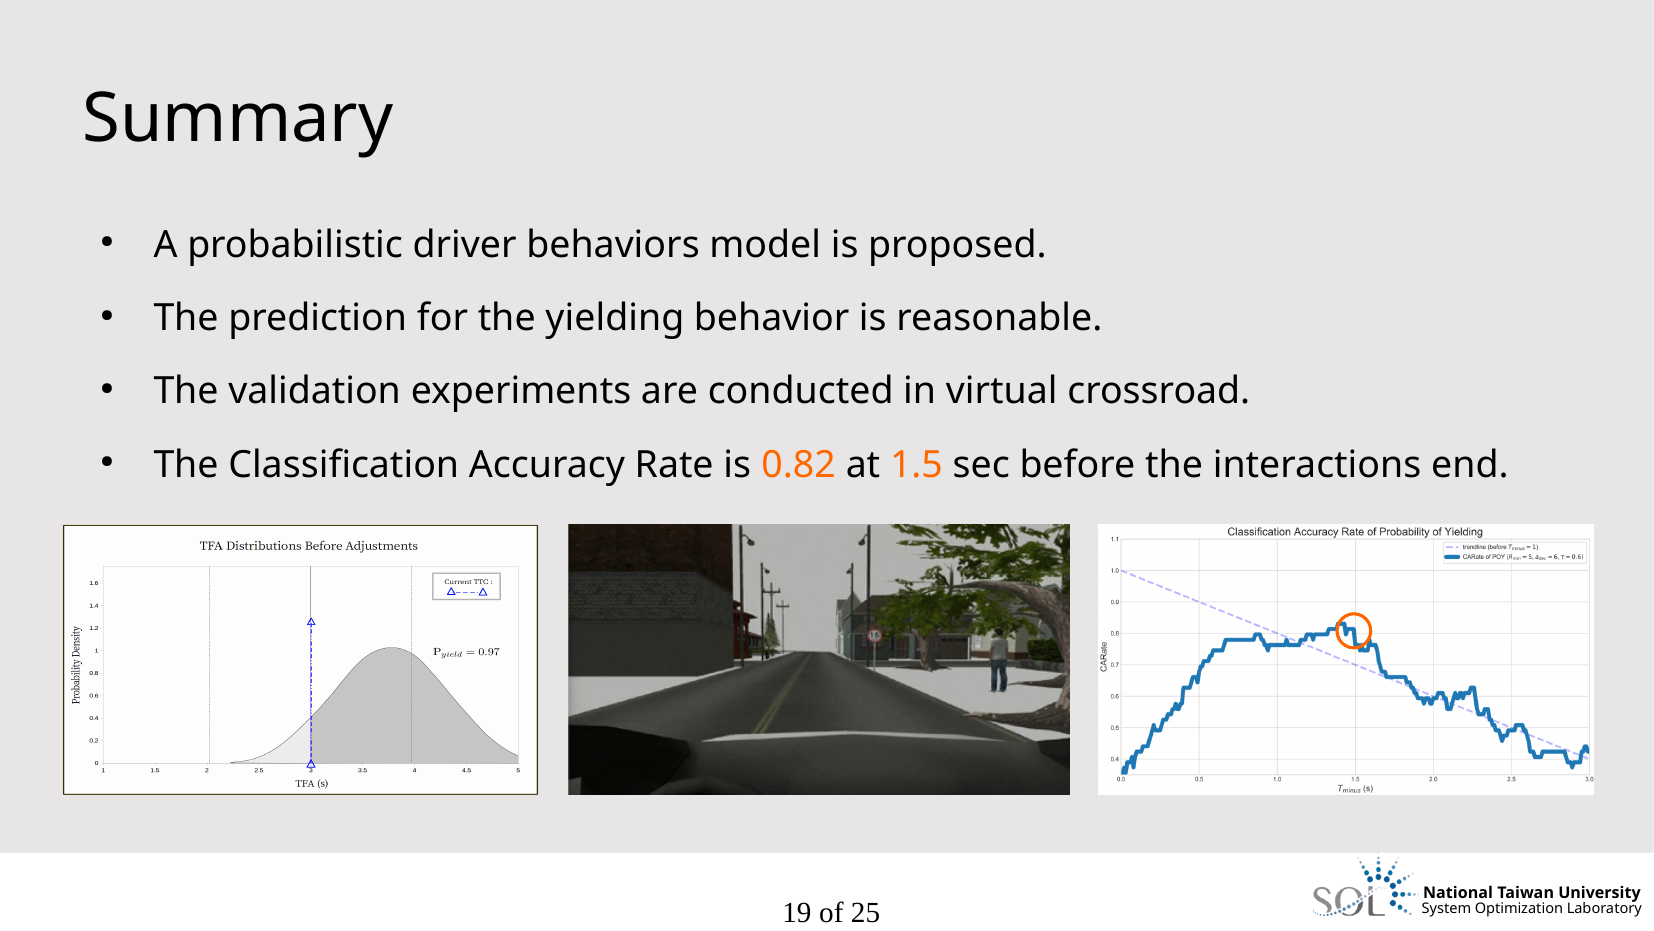

# Summary
A probabilistic driver behaviors model is proposed.
The prediction for the yielding behavior is reasonable.
The validation experiments are conducted in virtual crossroad.
The Classification Accuracy Rate is 0.82 at 1.5 sec before the interactions end.
19